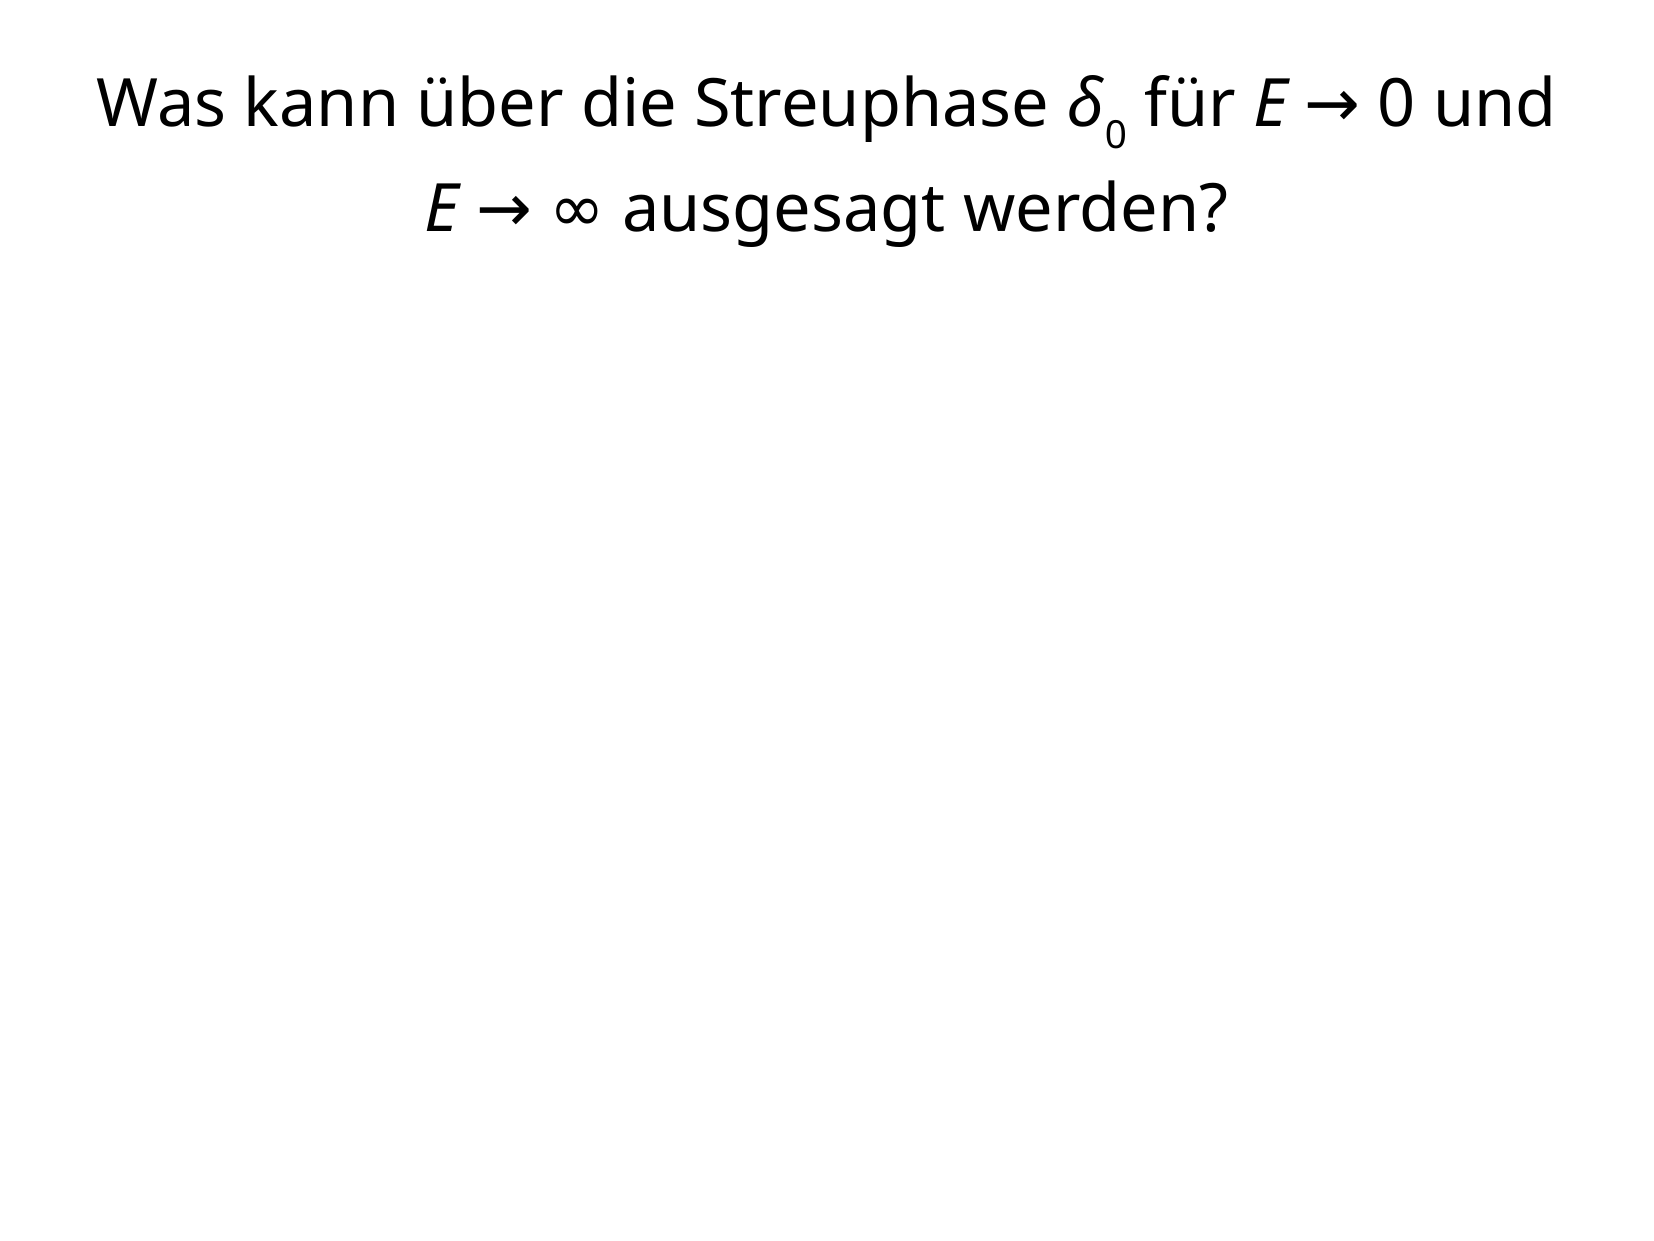

# Was kann über die Streuphase δ0 für E → 0 und E → ∞ ausgesagt werden?